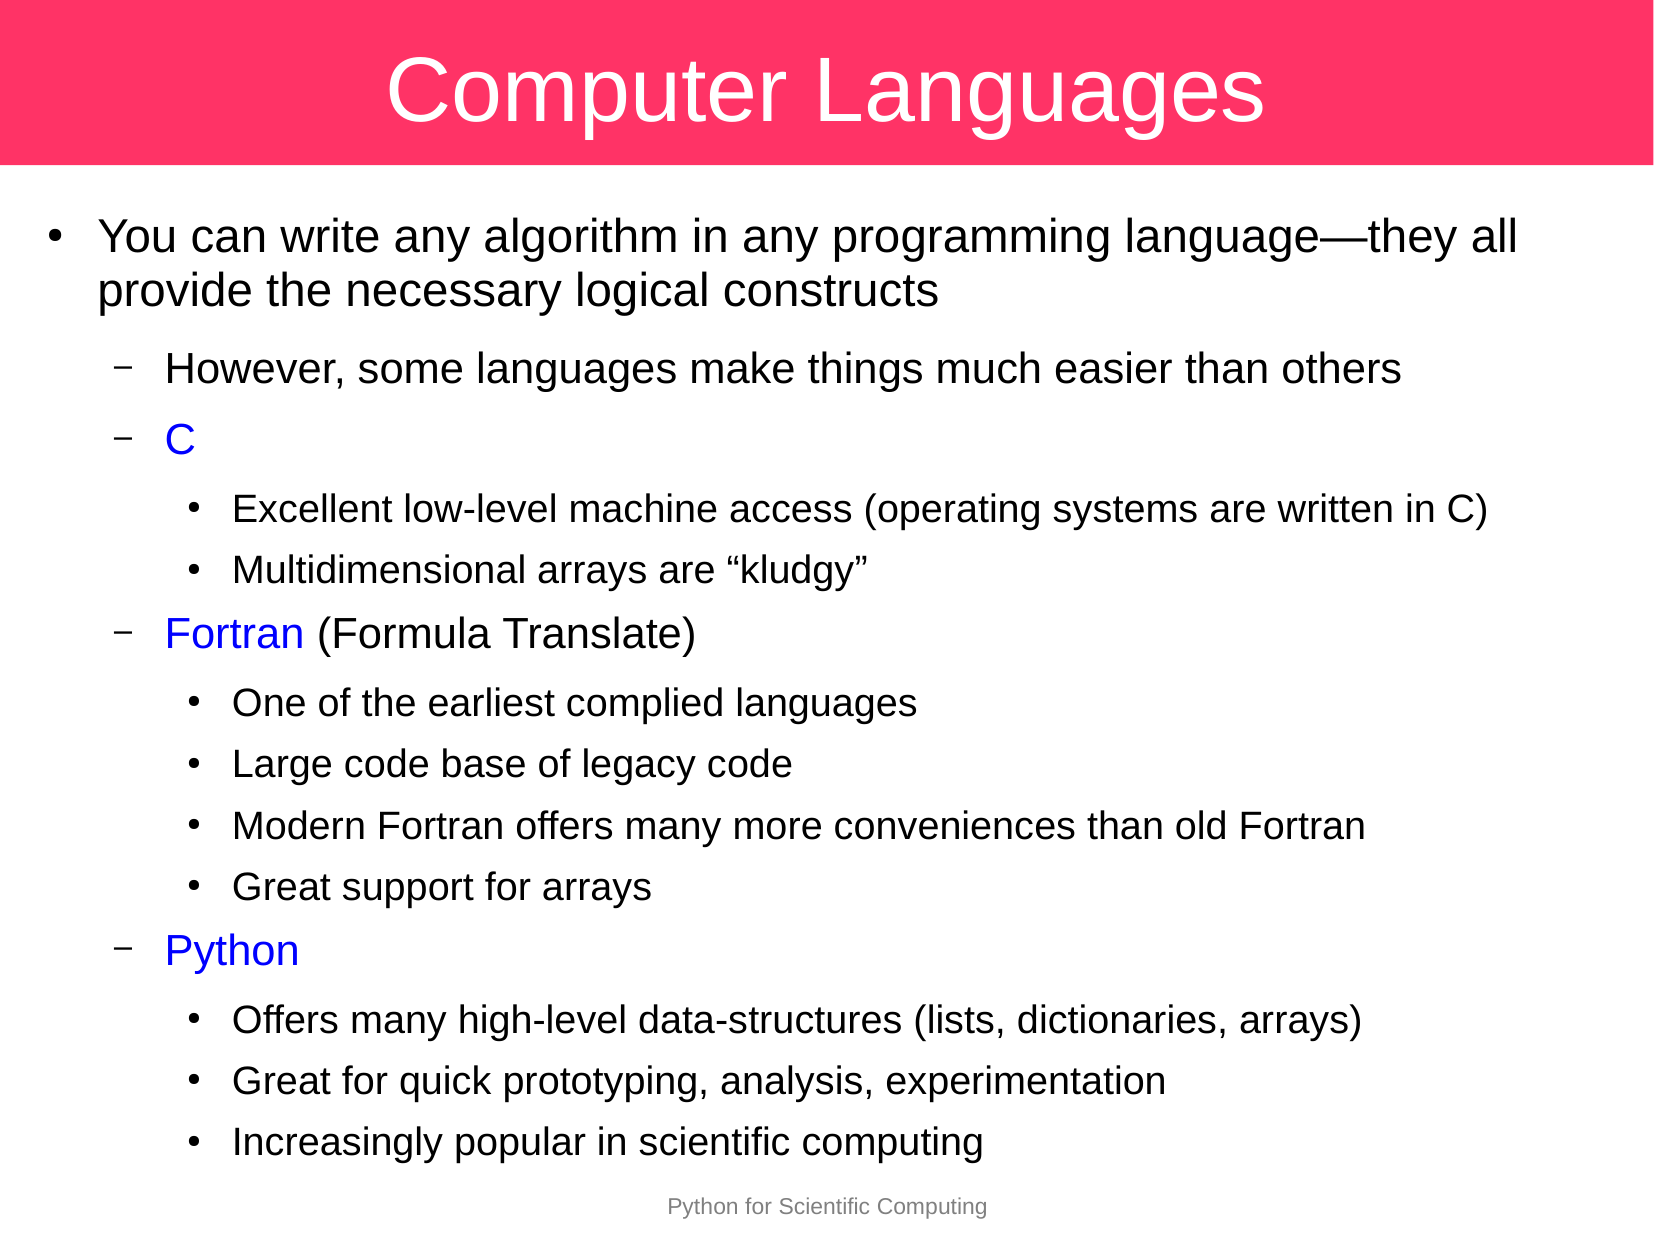

# Computer Languages
You can write any algorithm in any programming language—they all provide the necessary logical constructs
However, some languages make things much easier than others
C
Excellent low-level machine access (operating systems are written in C)
Multidimensional arrays are “kludgy”
Fortran (Formula Translate)
One of the earliest complied languages
Large code base of legacy code
Modern Fortran offers many more conveniences than old Fortran
Great support for arrays
Python
Offers many high-level data-structures (lists, dictionaries, arrays)
Great for quick prototyping, analysis, experimentation
Increasingly popular in scientific computing